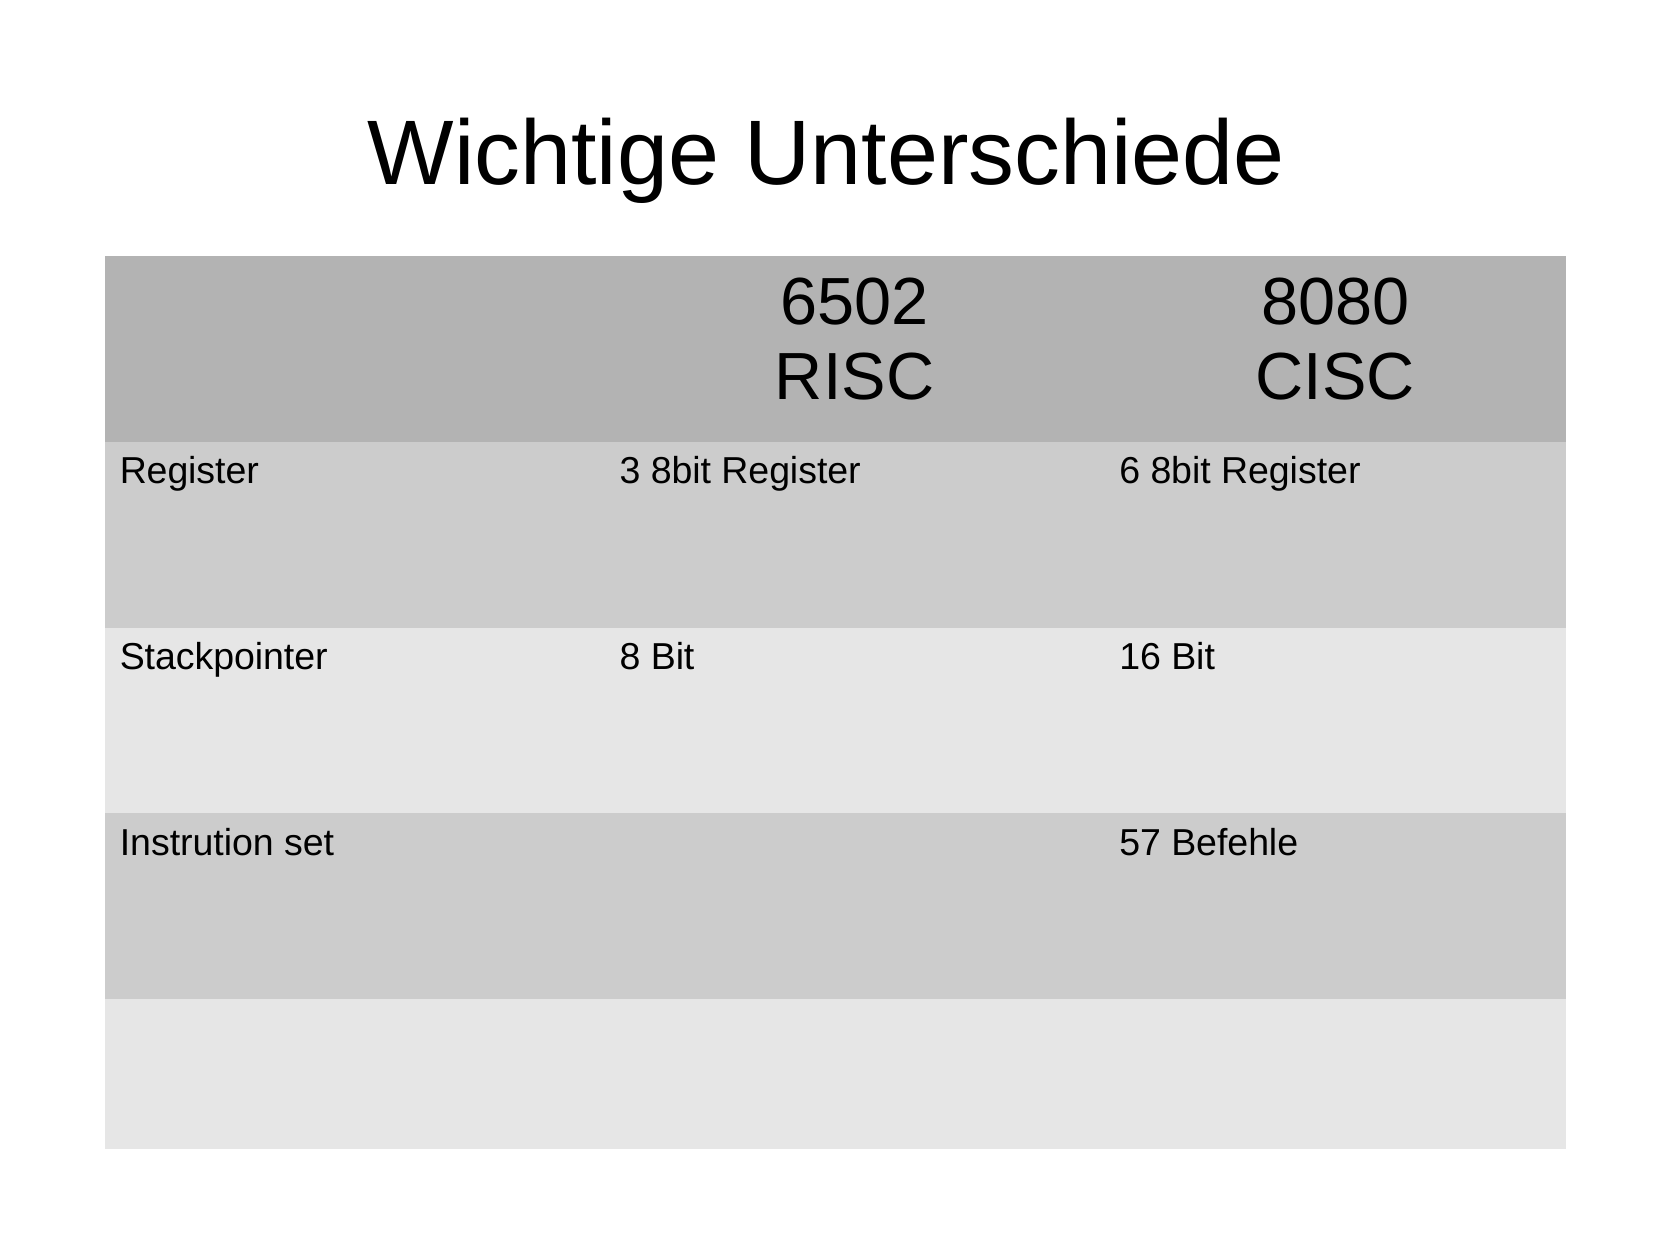

# Wichtige Unterschiede
| | 6502 RISC | 8080 CISC |
| --- | --- | --- |
| Register | 3 8bit Register | 6 8bit Register |
| Stackpointer | 8 Bit | 16 Bit |
| Instrution set | | 57 Befehle |
| | | |